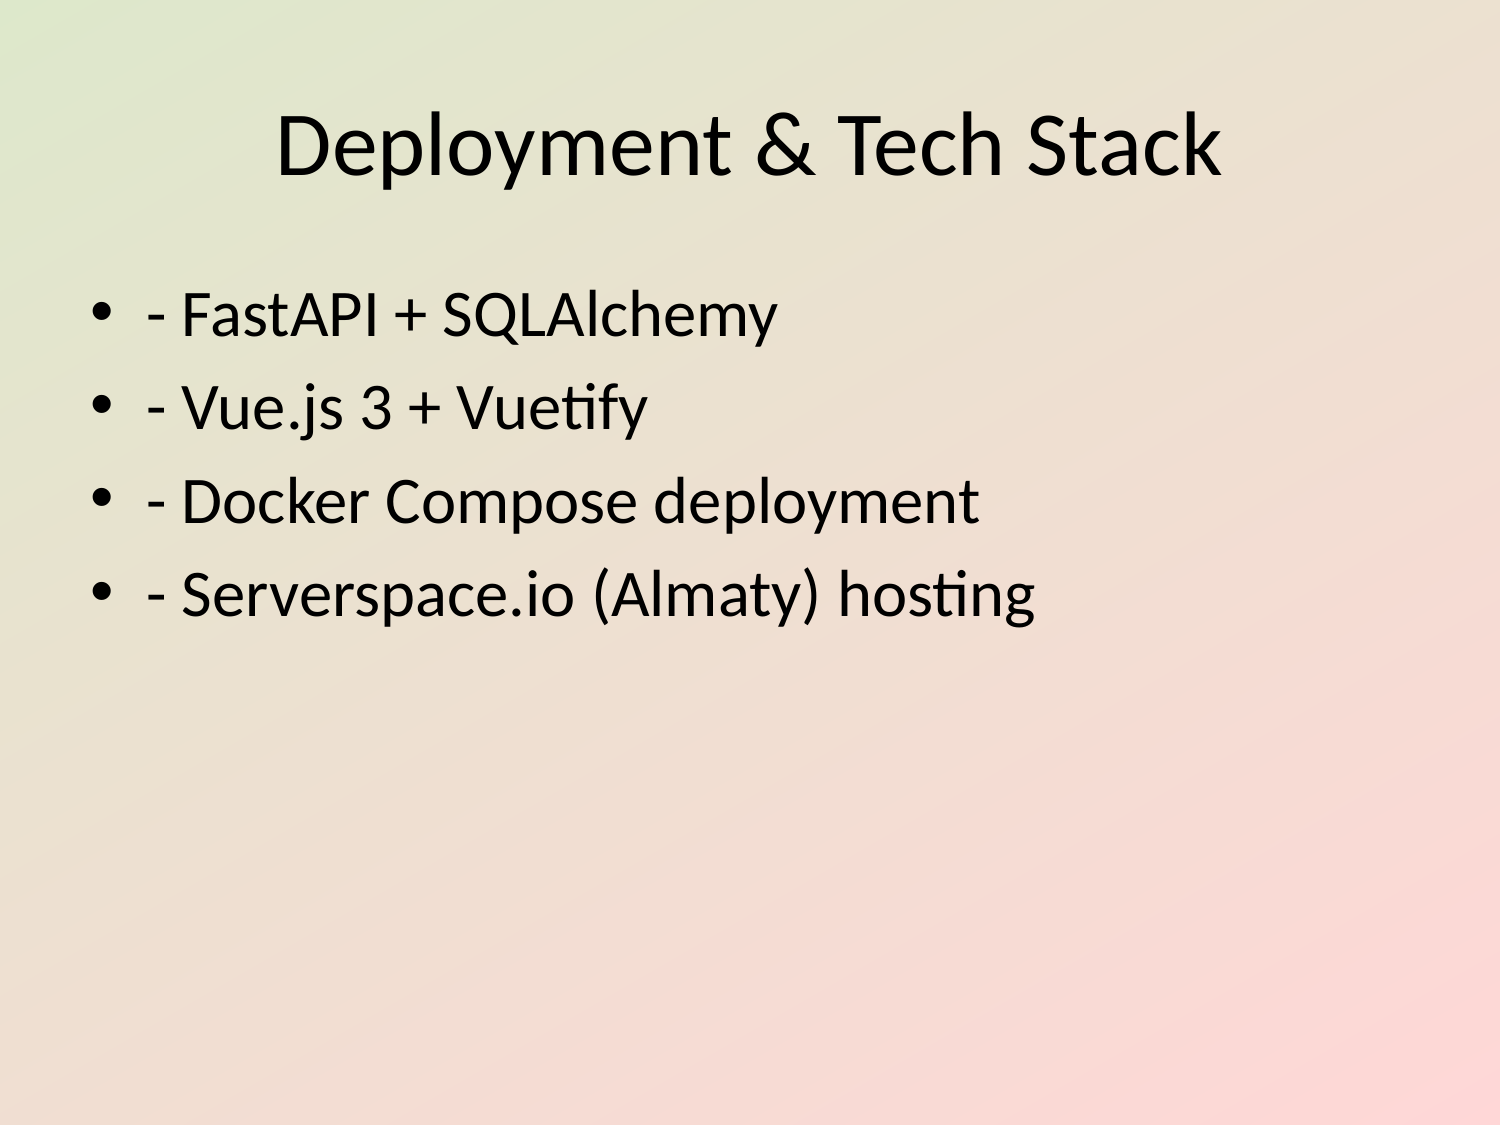

# Deployment & Tech Stack
- FastAPI + SQLAlchemy
- Vue.js 3 + Vuetify
- Docker Compose deployment
- Serverspace.io (Almaty) hosting